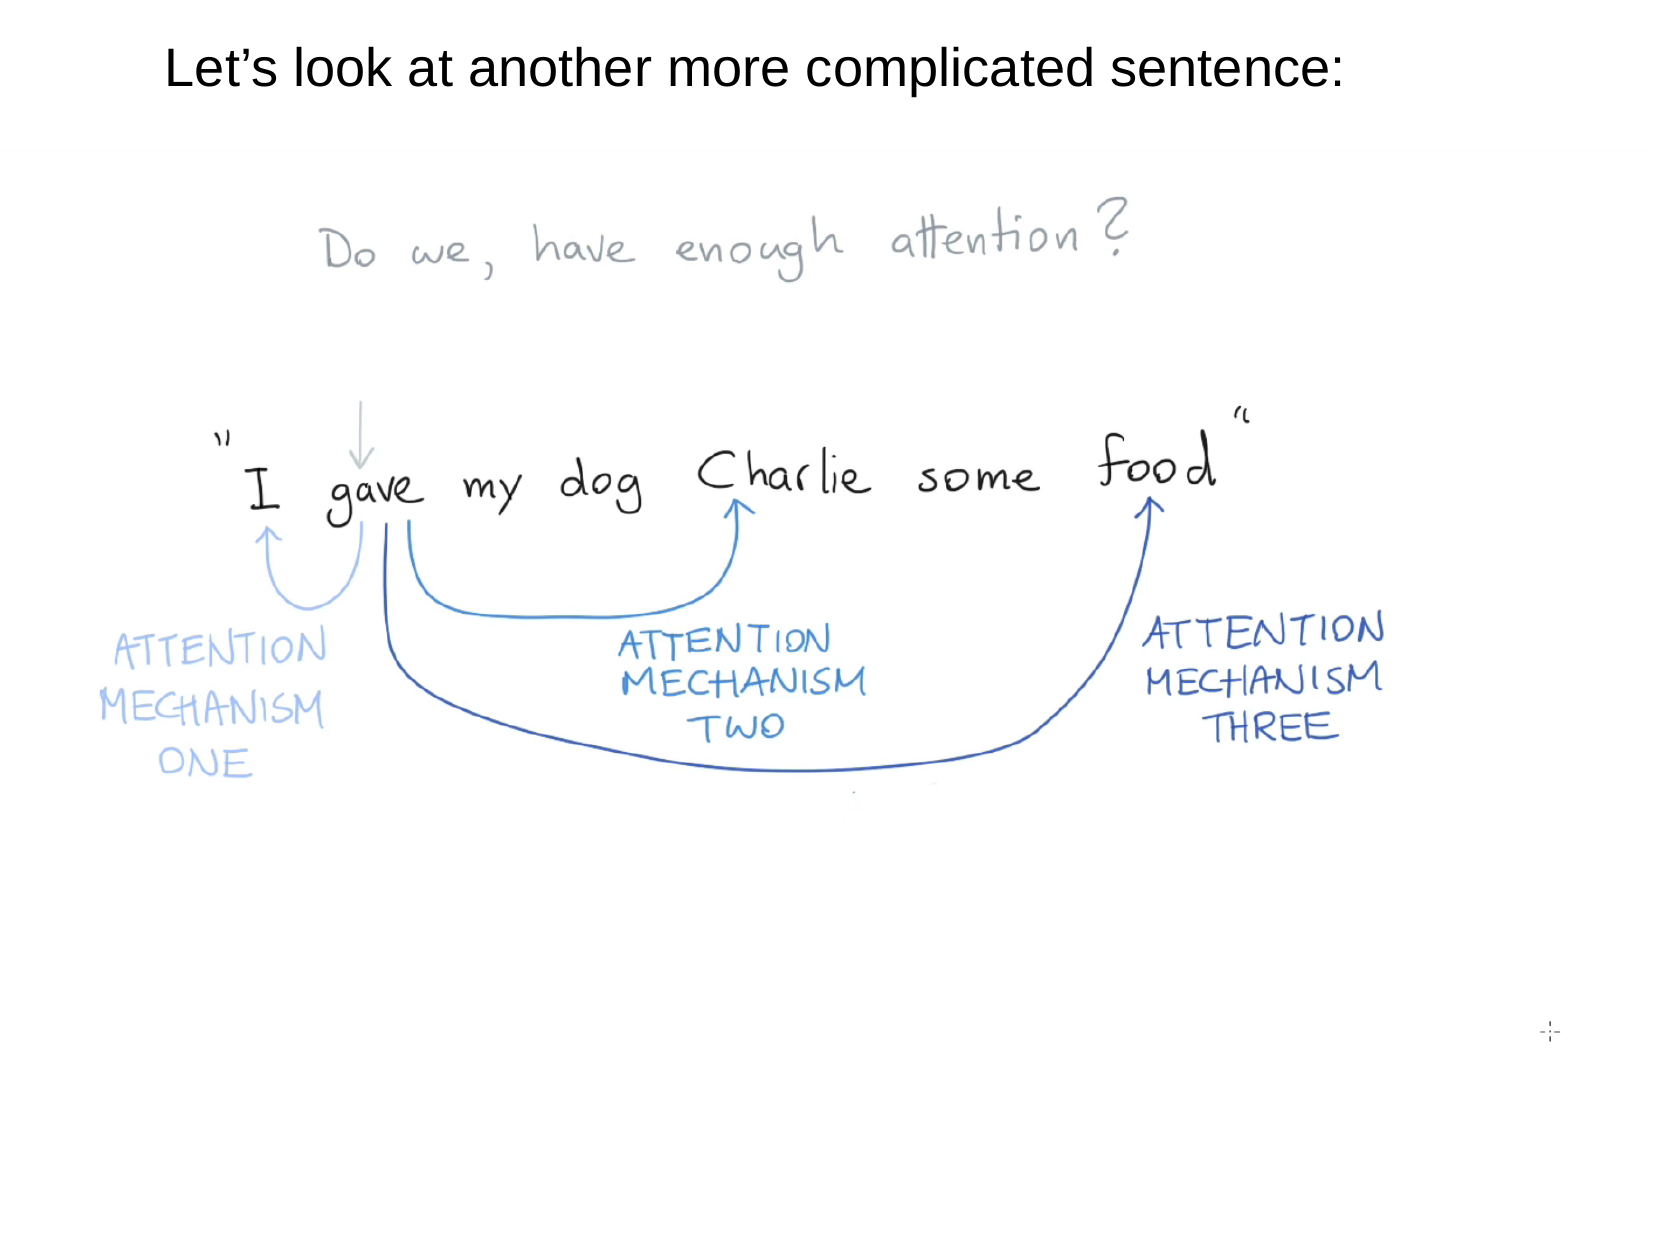

Let’s look at another more complicated sentence: